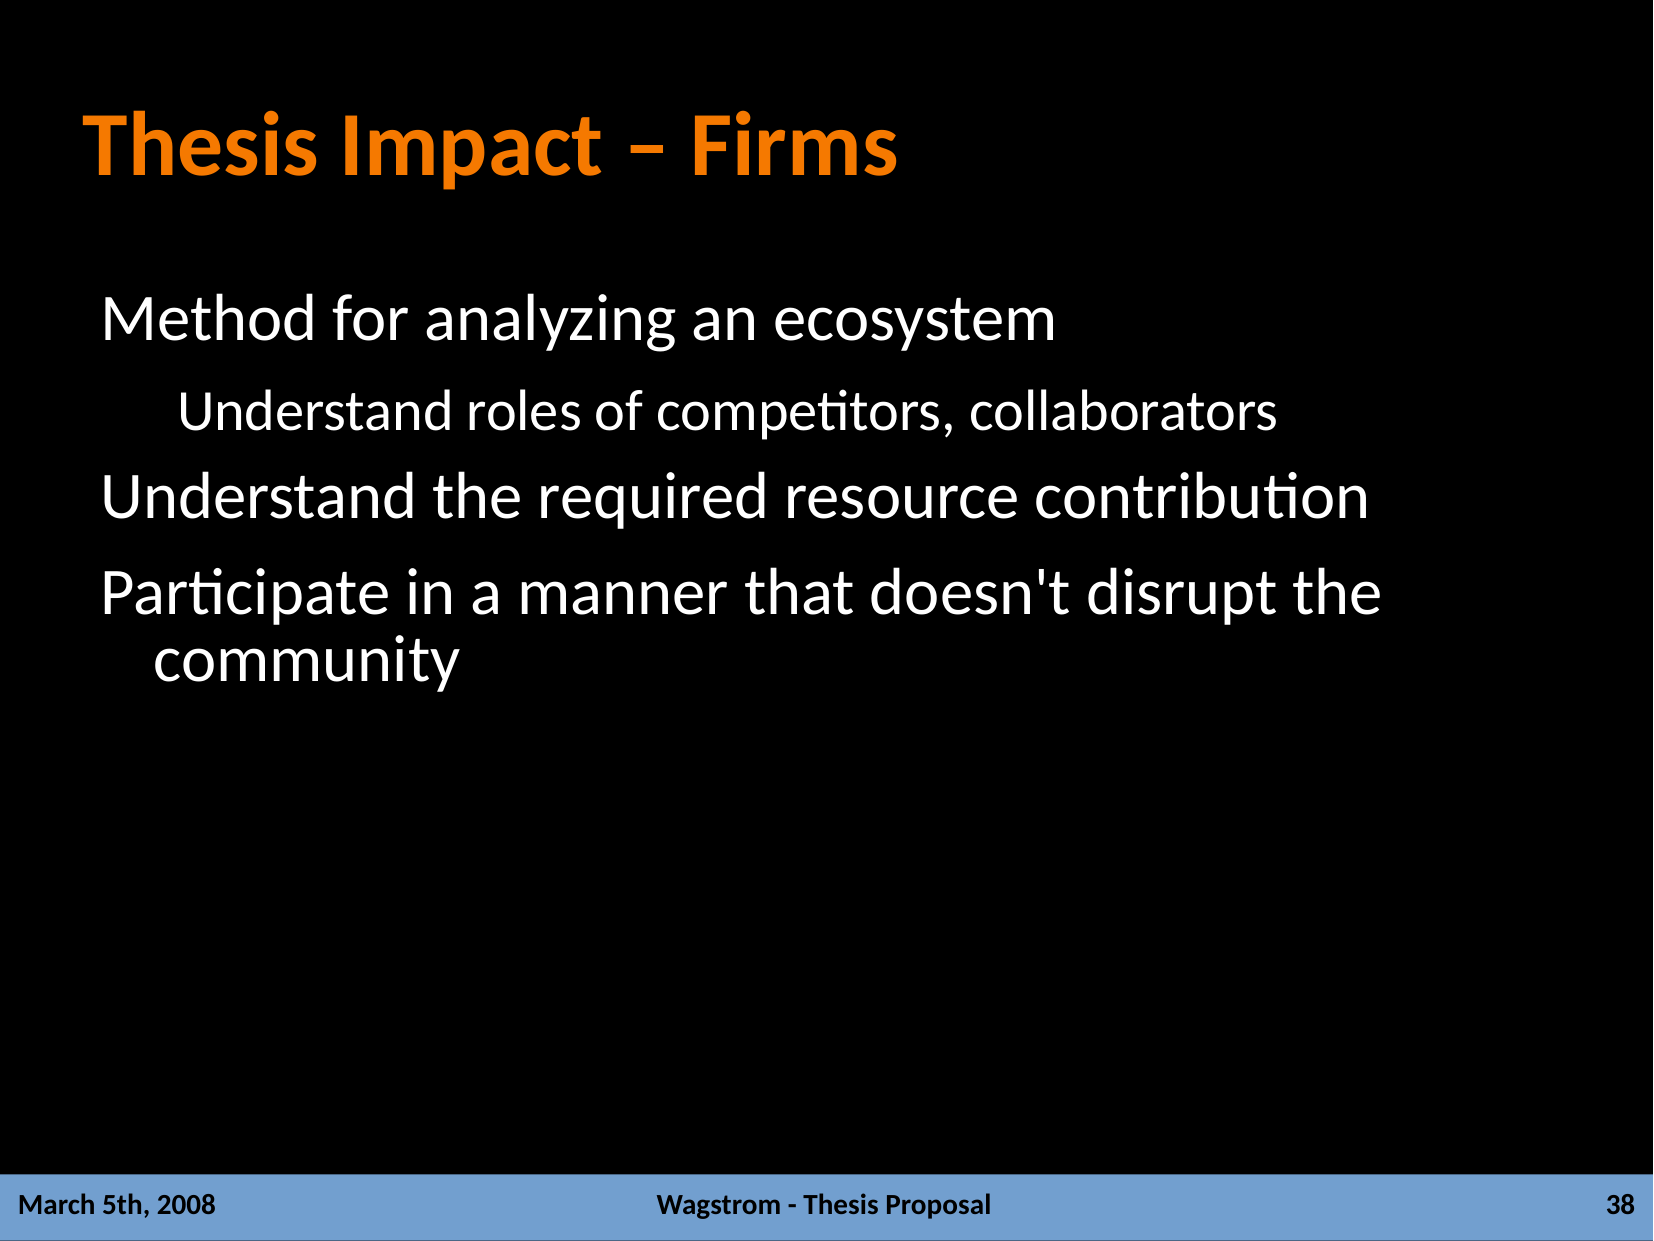

# Thesis Impact – Firms
Method for analyzing an ecosystem
Understand roles of competitors, collaborators
Understand the required resource contribution
Participate in a manner that doesn't disrupt the community
March 5th, 2008
Wagstrom - Thesis Proposal
38